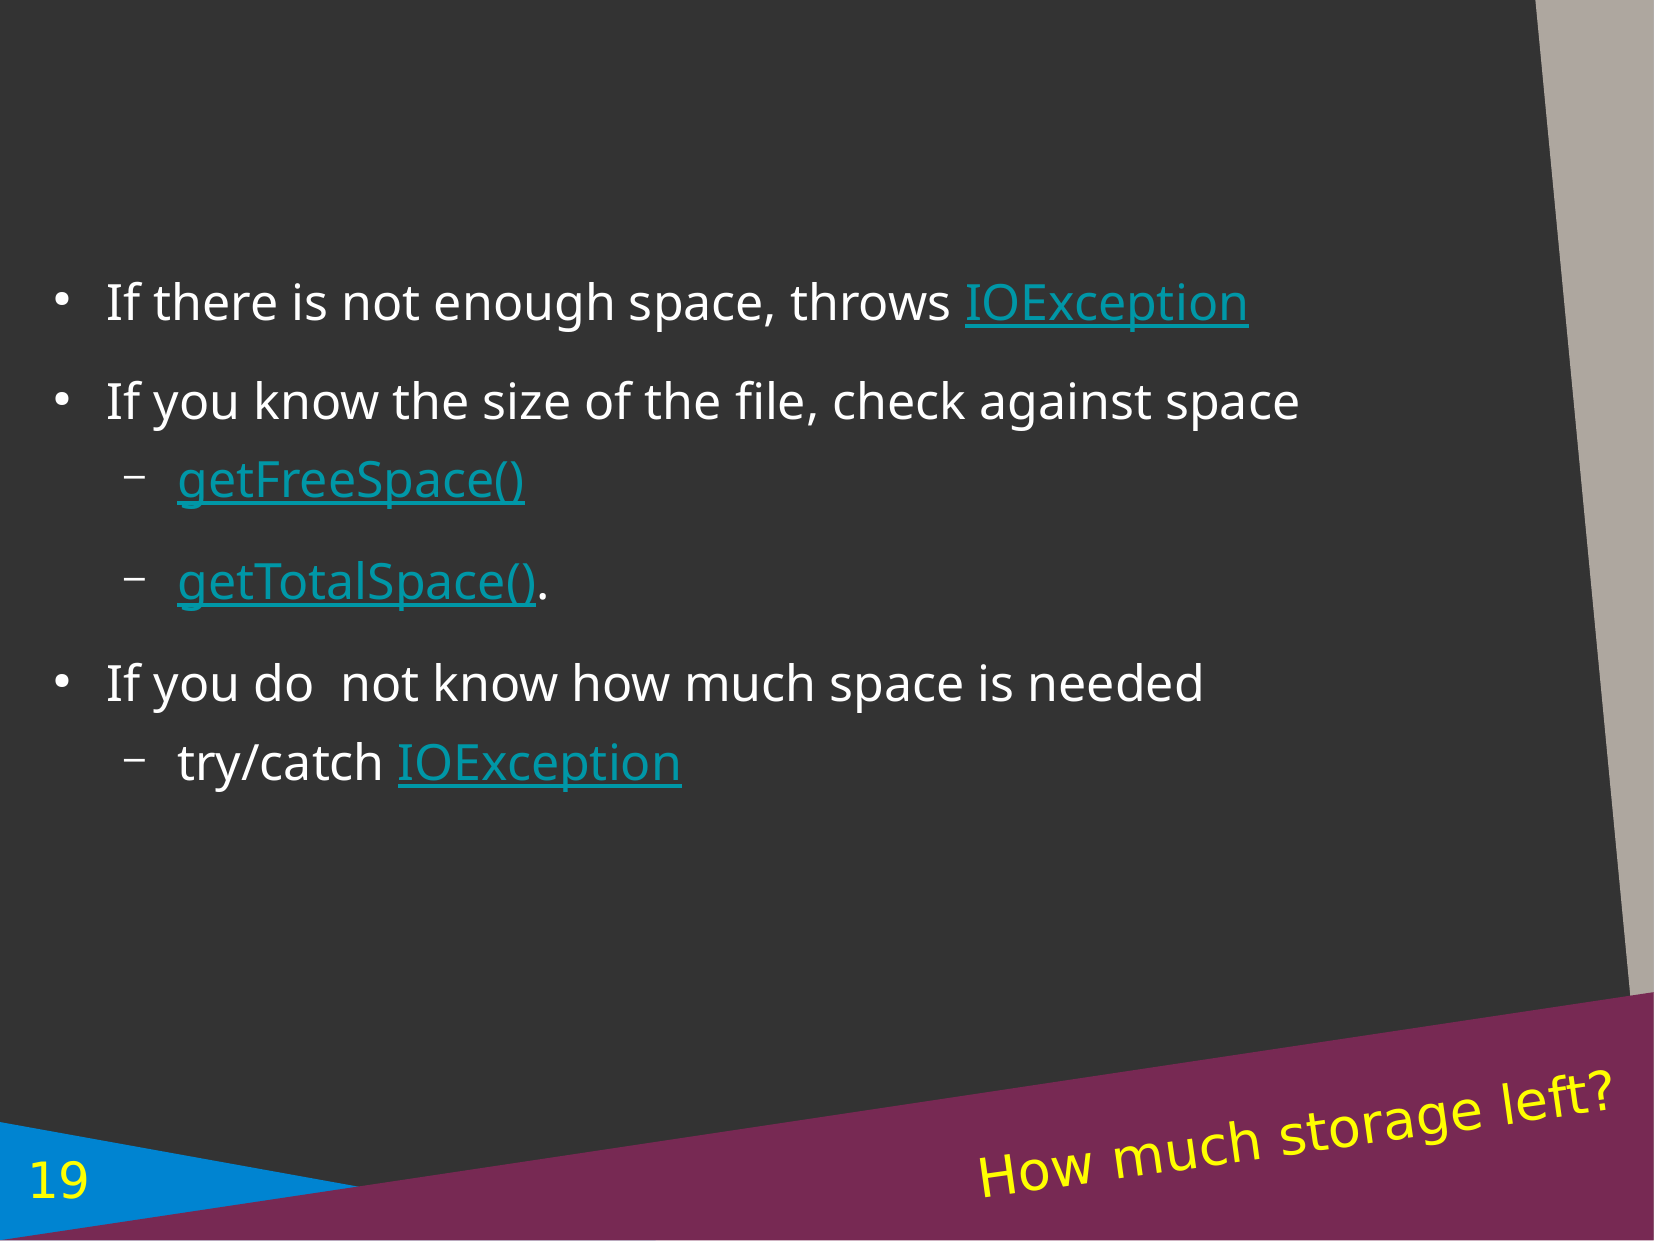

If there is not enough space, throws IOException
If you know the size of the file, check against space
getFreeSpace()
getTotalSpace().
If you do not know how much space is needed
try/catch IOException
# How much storage left?
19